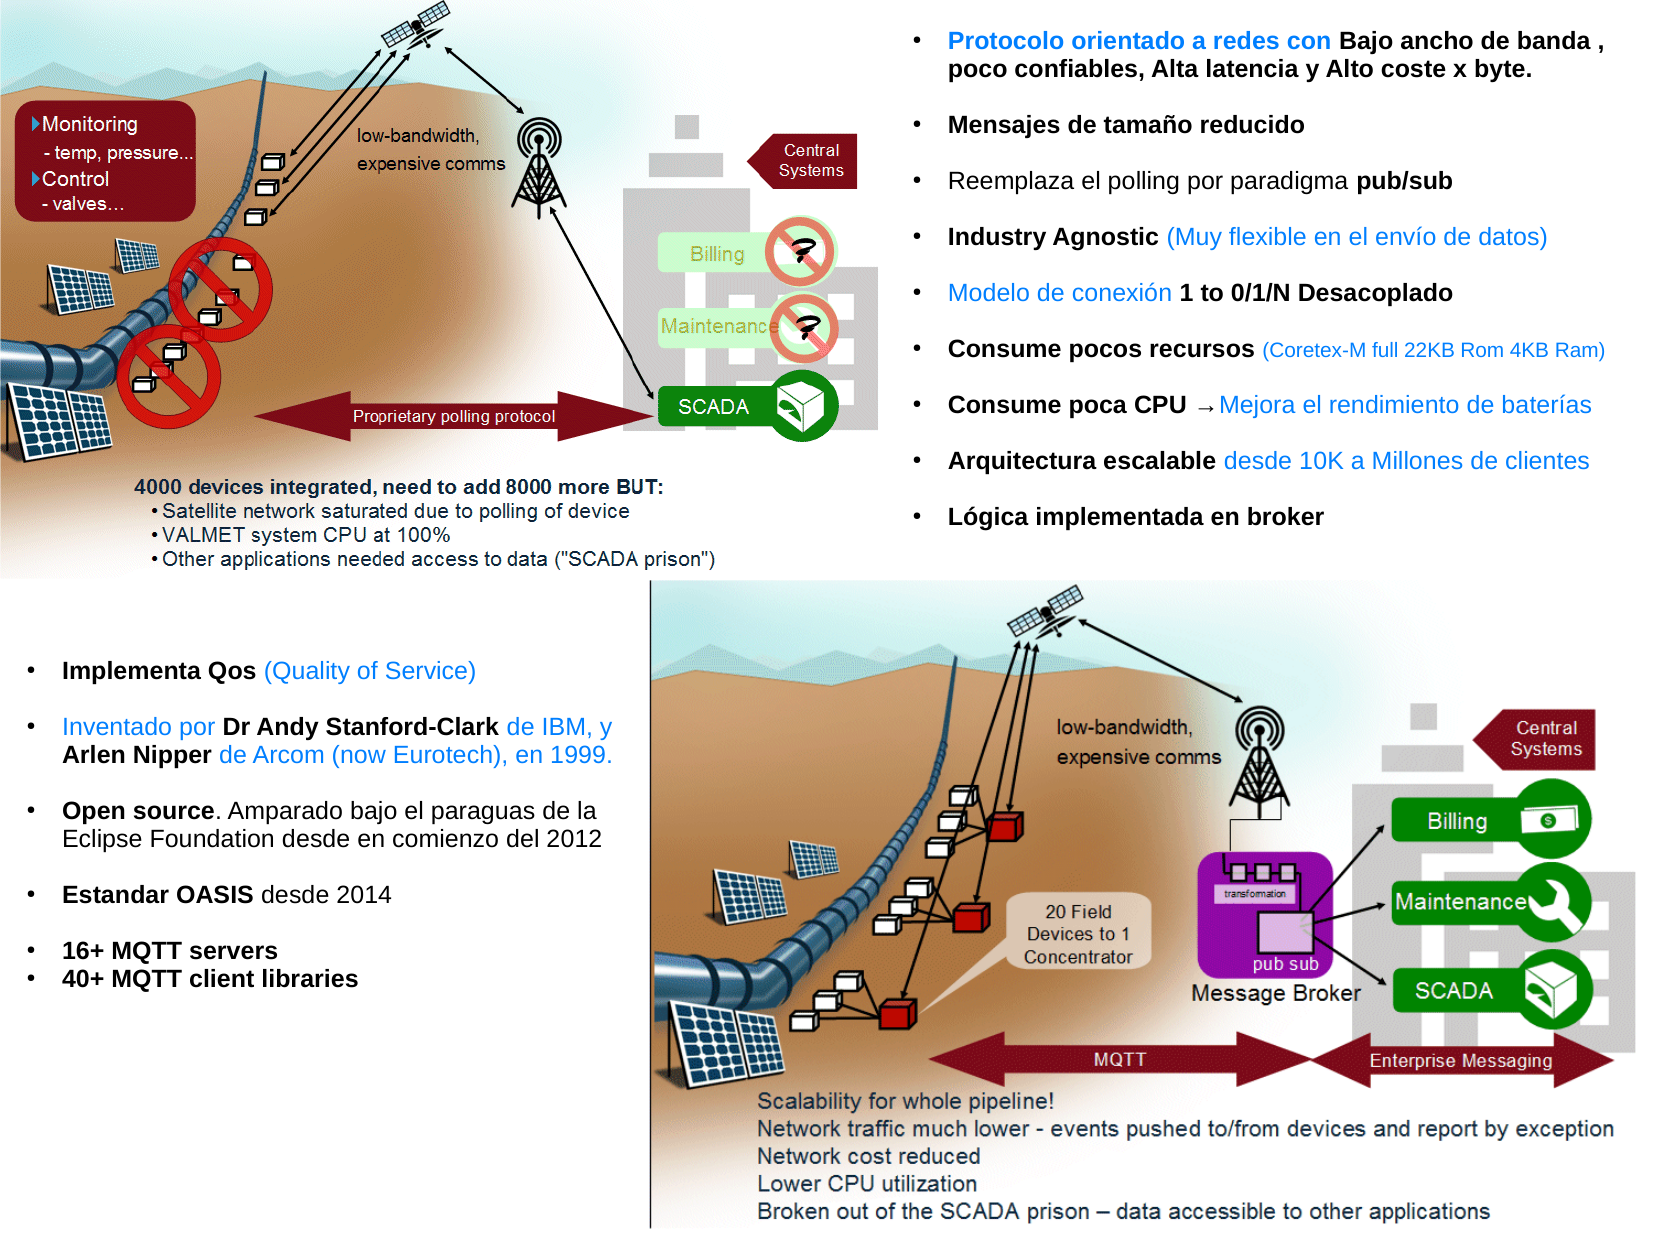

Protocolo orientado a redes con Bajo ancho de banda , poco confiables, Alta latencia y Alto coste x byte.
Mensajes de tamaño reducido
Reemplaza el polling por paradigma pub/sub
Industry Agnostic (Muy flexible en el envío de datos)
Modelo de conexión 1 to 0/1/N Desacoplado
Consume pocos recursos (Coretex-M full 22KB Rom 4KB Ram)
Consume poca CPU →Mejora el rendimiento de baterías
Arquitectura escalable desde 10K a Millones de clientes
Lógica implementada en broker
Implementa Qos (Quality of Service)
Inventado por Dr Andy Stanford-Clark de IBM, y Arlen Nipper de Arcom (now Eurotech), en 1999.
Open source. Amparado bajo el paraguas de la Eclipse Foundation desde en comienzo del 2012
Estandar OASIS desde 2014
16+ MQTT servers
40+ MQTT client libraries